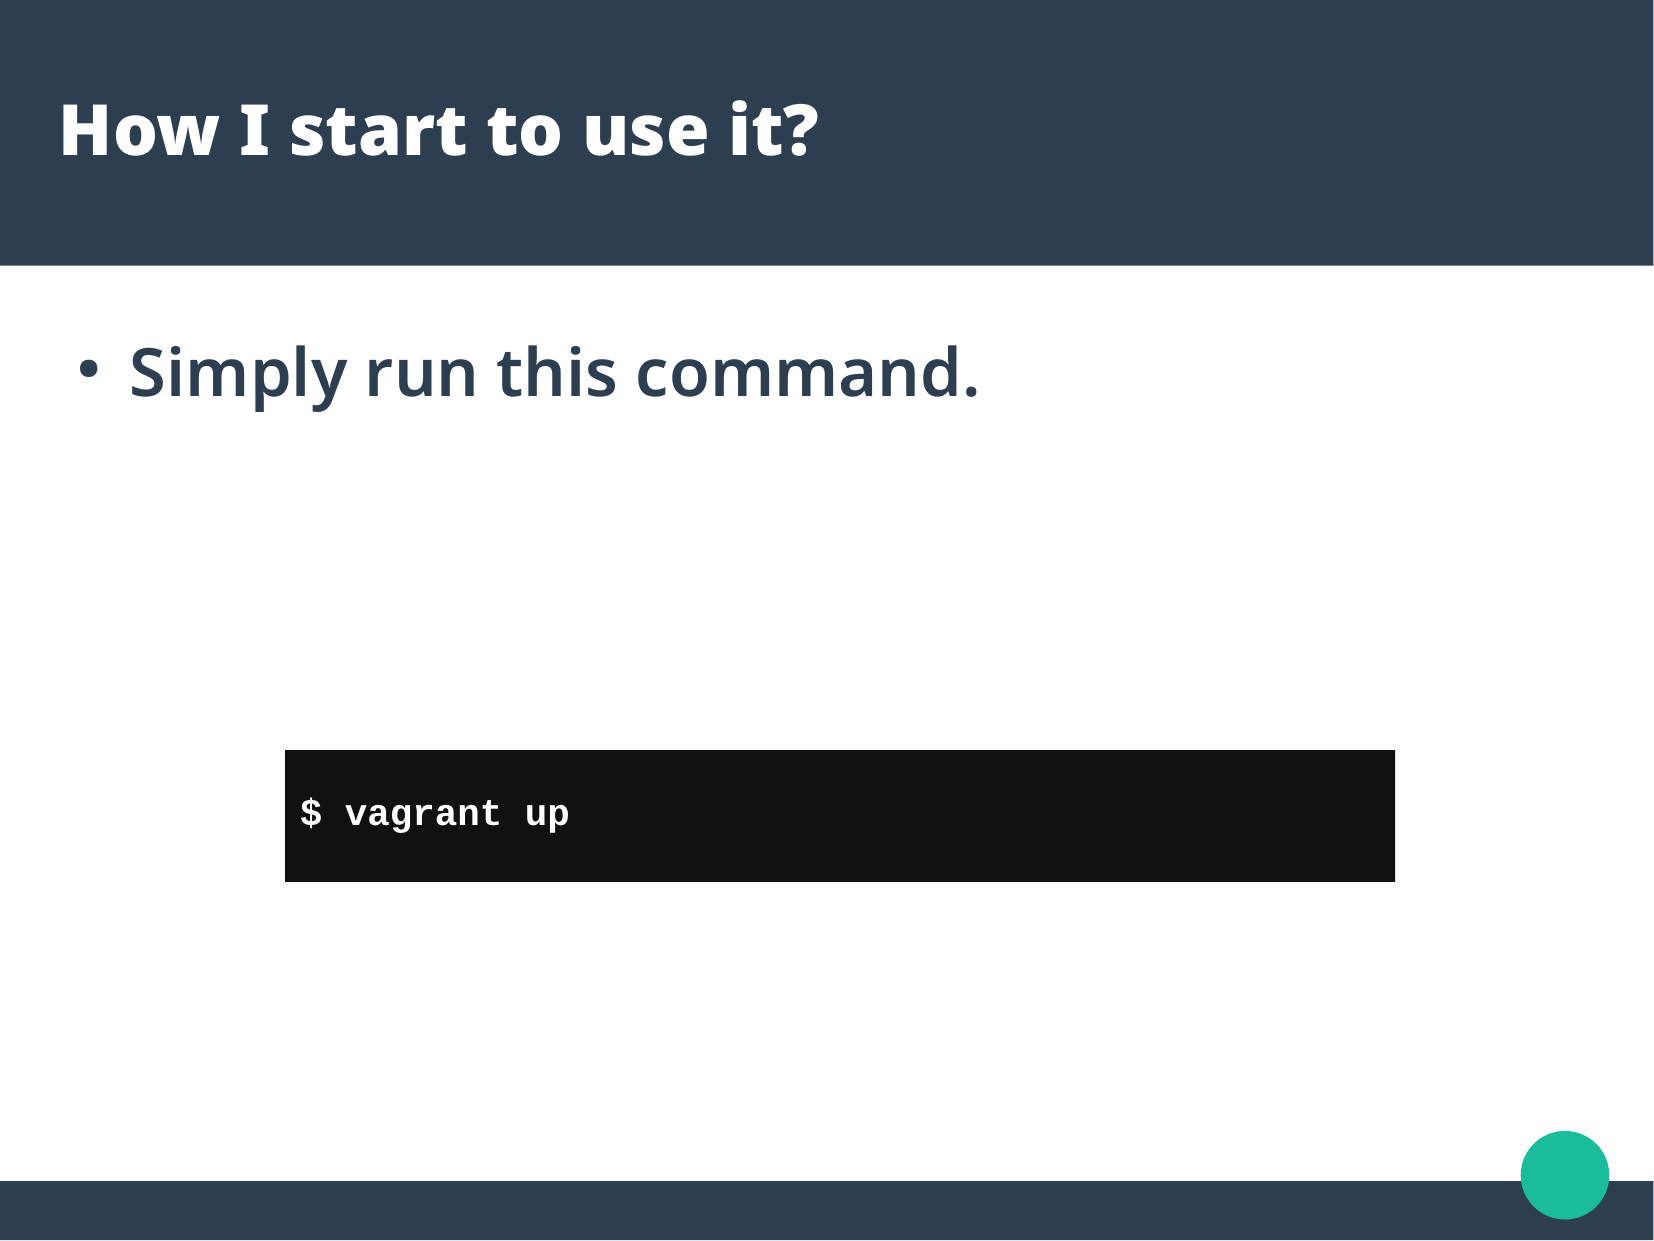

# How I start to use it?
Simply run this command.
$ vagrant up